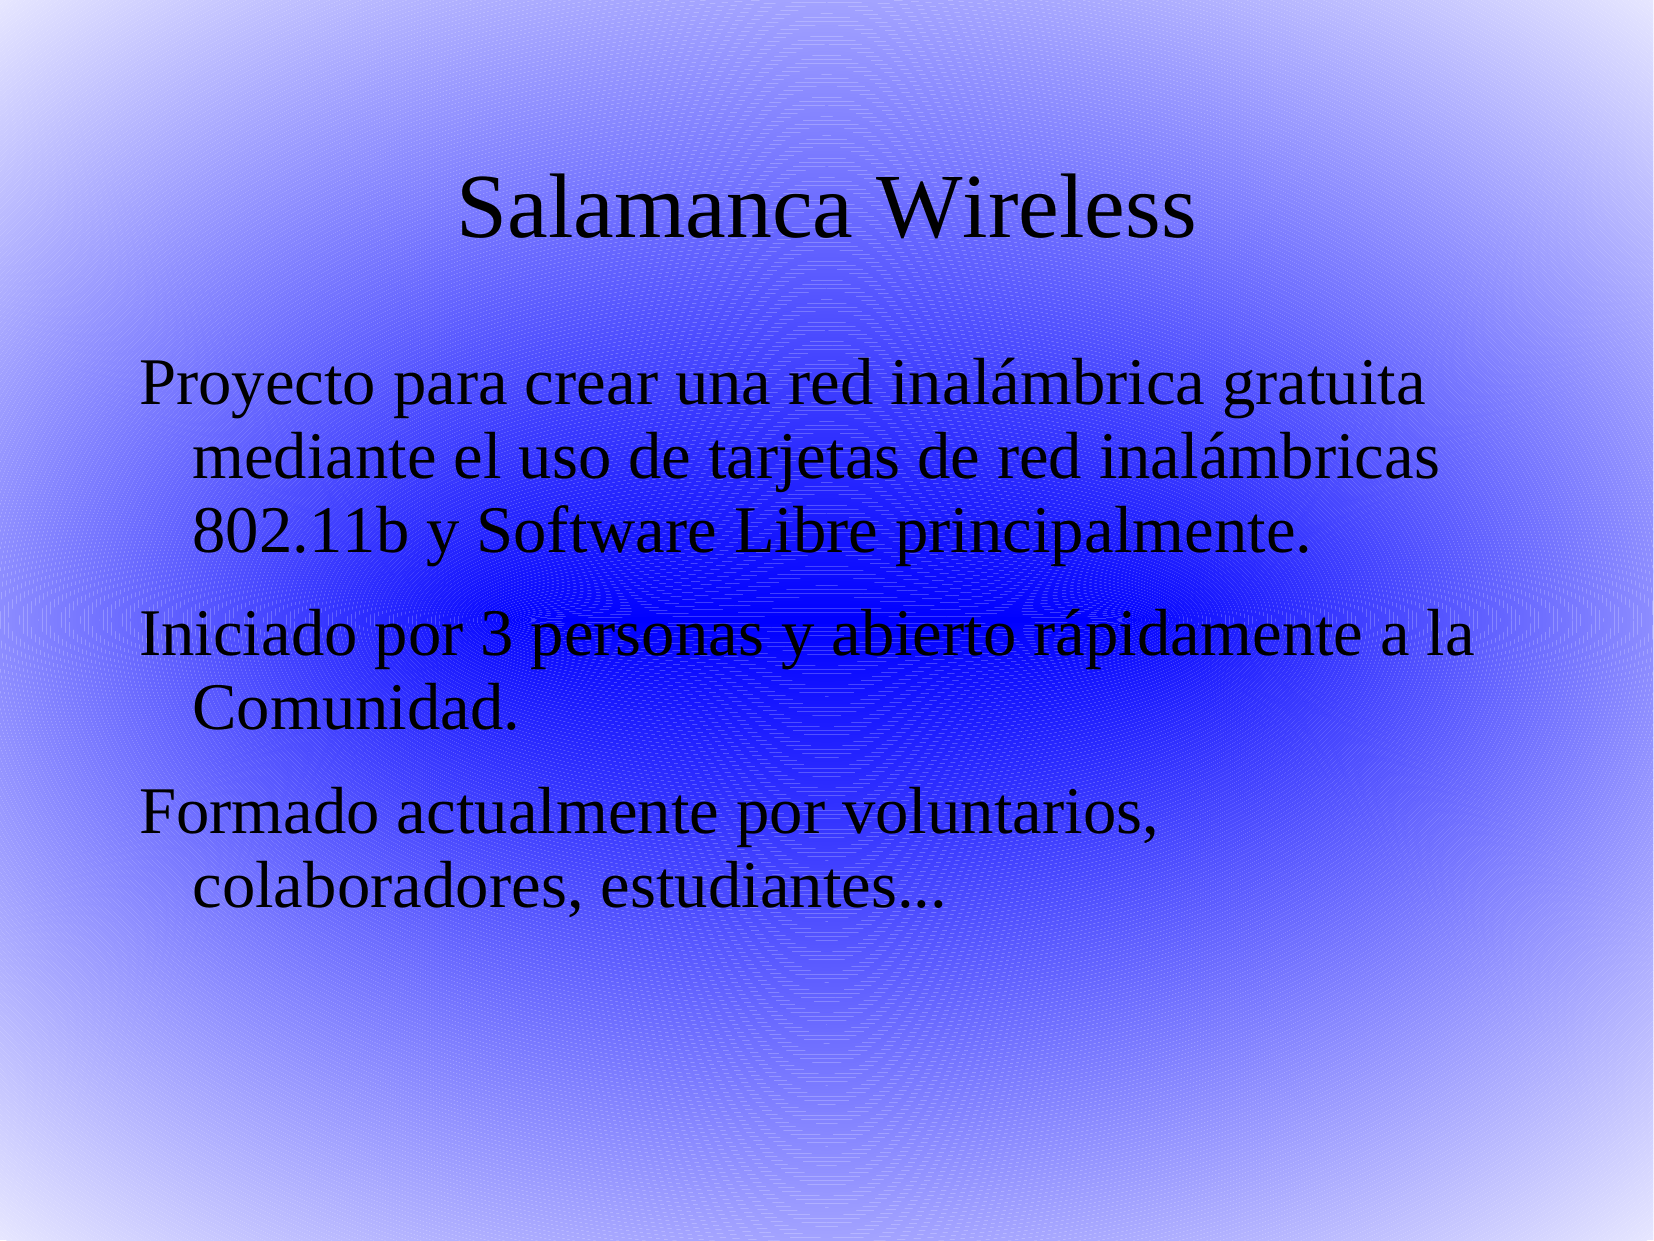

# Salamanca Wireless
Proyecto para crear una red inalámbrica gratuita mediante el uso de tarjetas de red inalámbricas 802.11b y Software Libre principalmente.
Iniciado por 3 personas y abierto rápidamente a la Comunidad.
Formado actualmente por voluntarios, colaboradores, estudiantes...